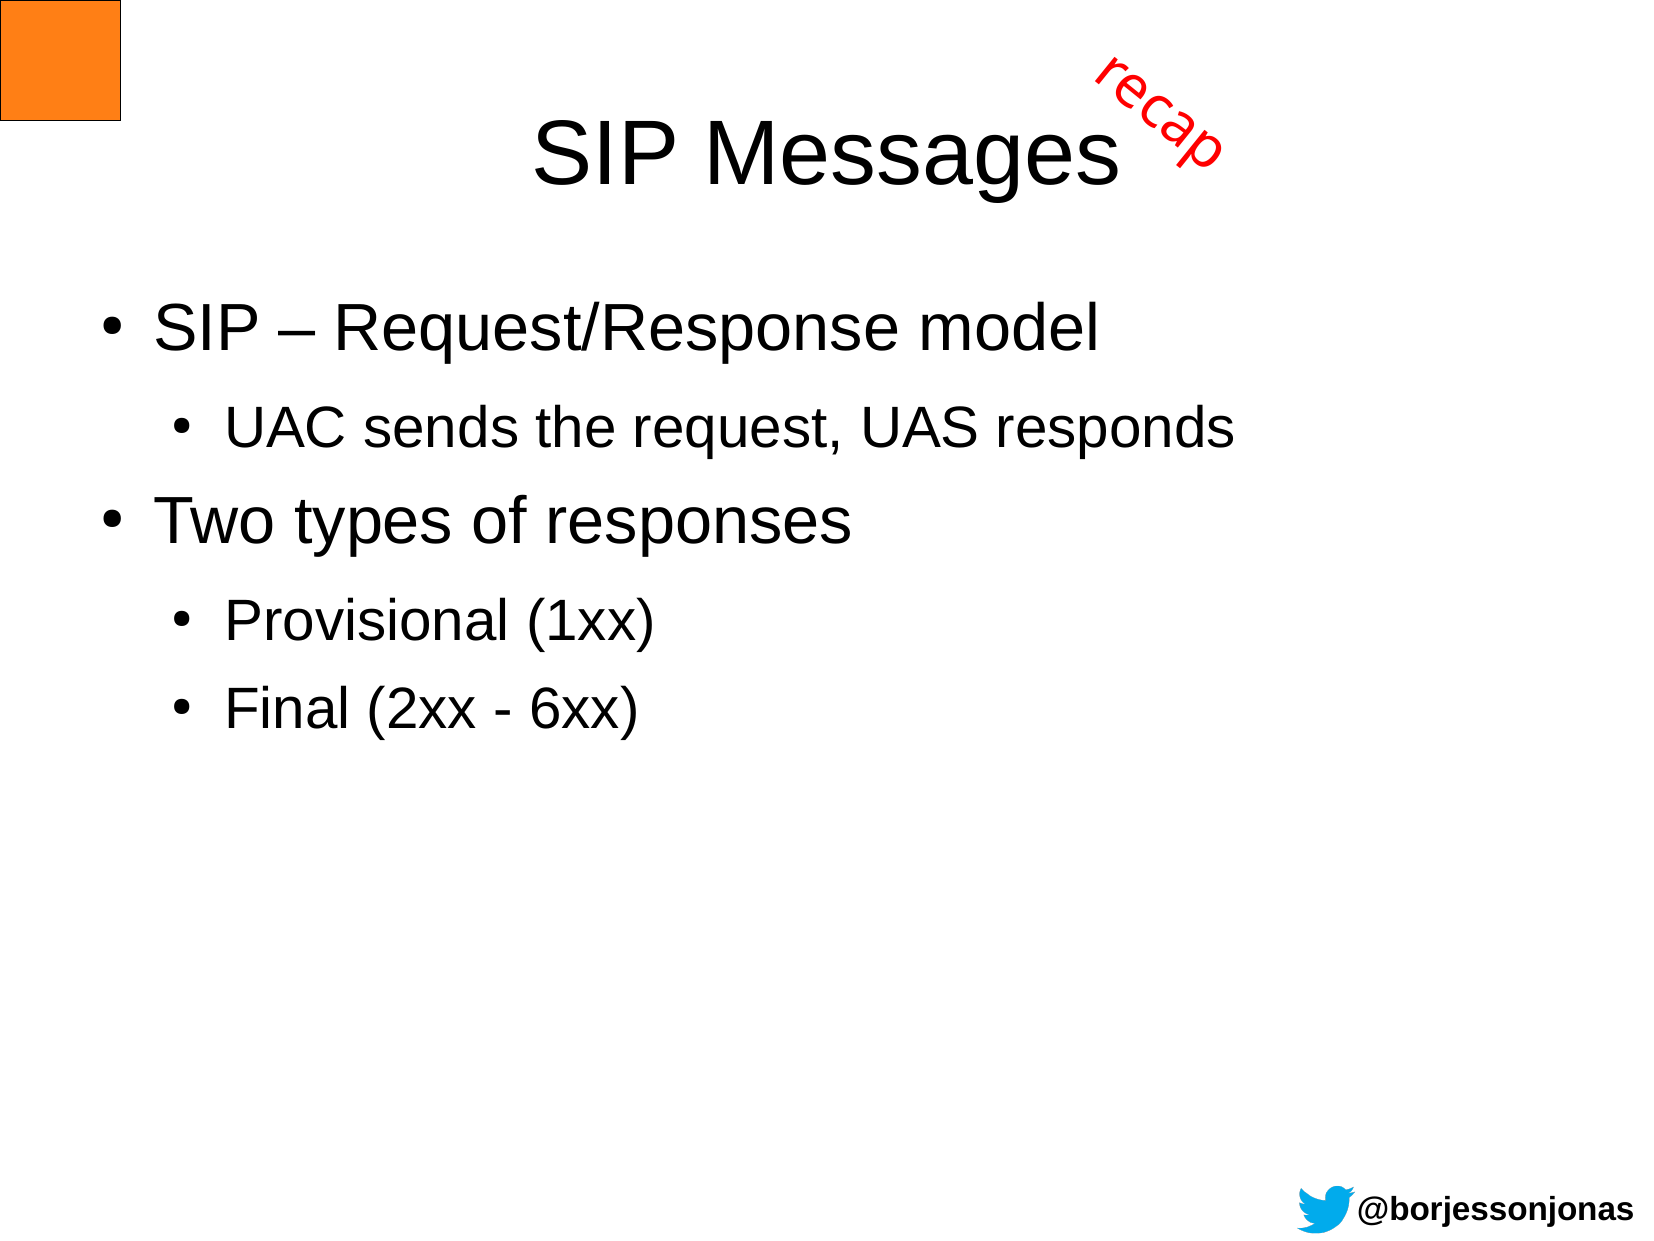

# SIP Messages
recap
SIP – Request/Response model
UAC sends the request, UAS responds
Two types of responses
Provisional (1xx)
Final (2xx - 6xx)